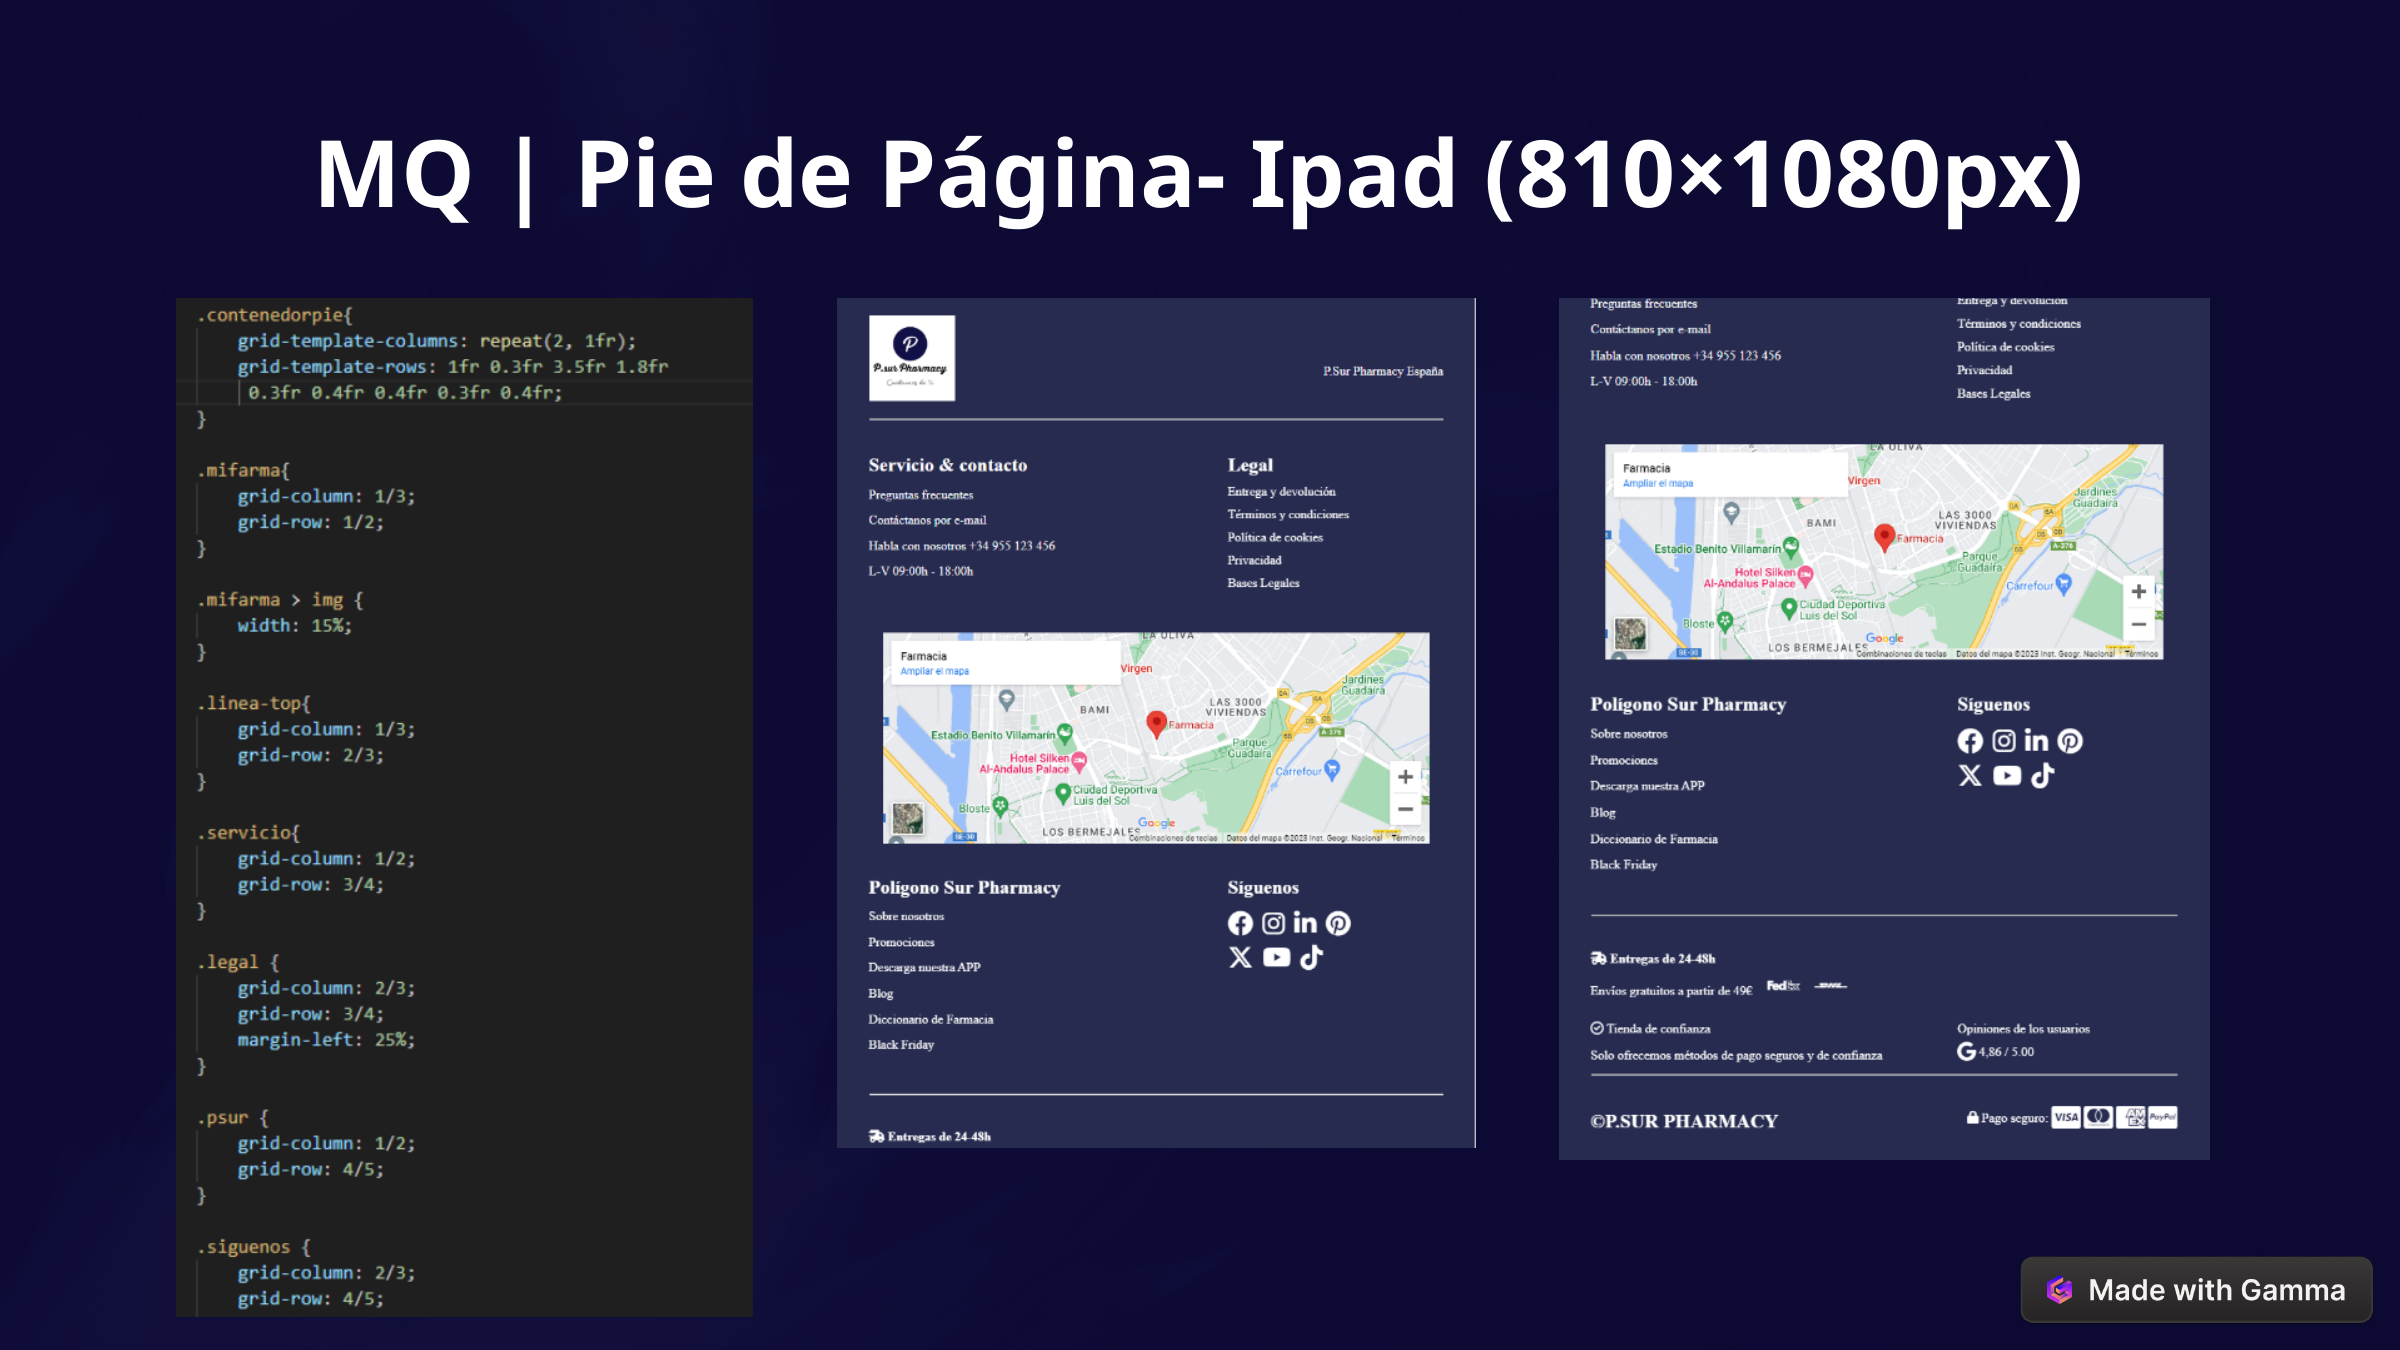

MQ | Pie de Página- Ipad (810×1080px)